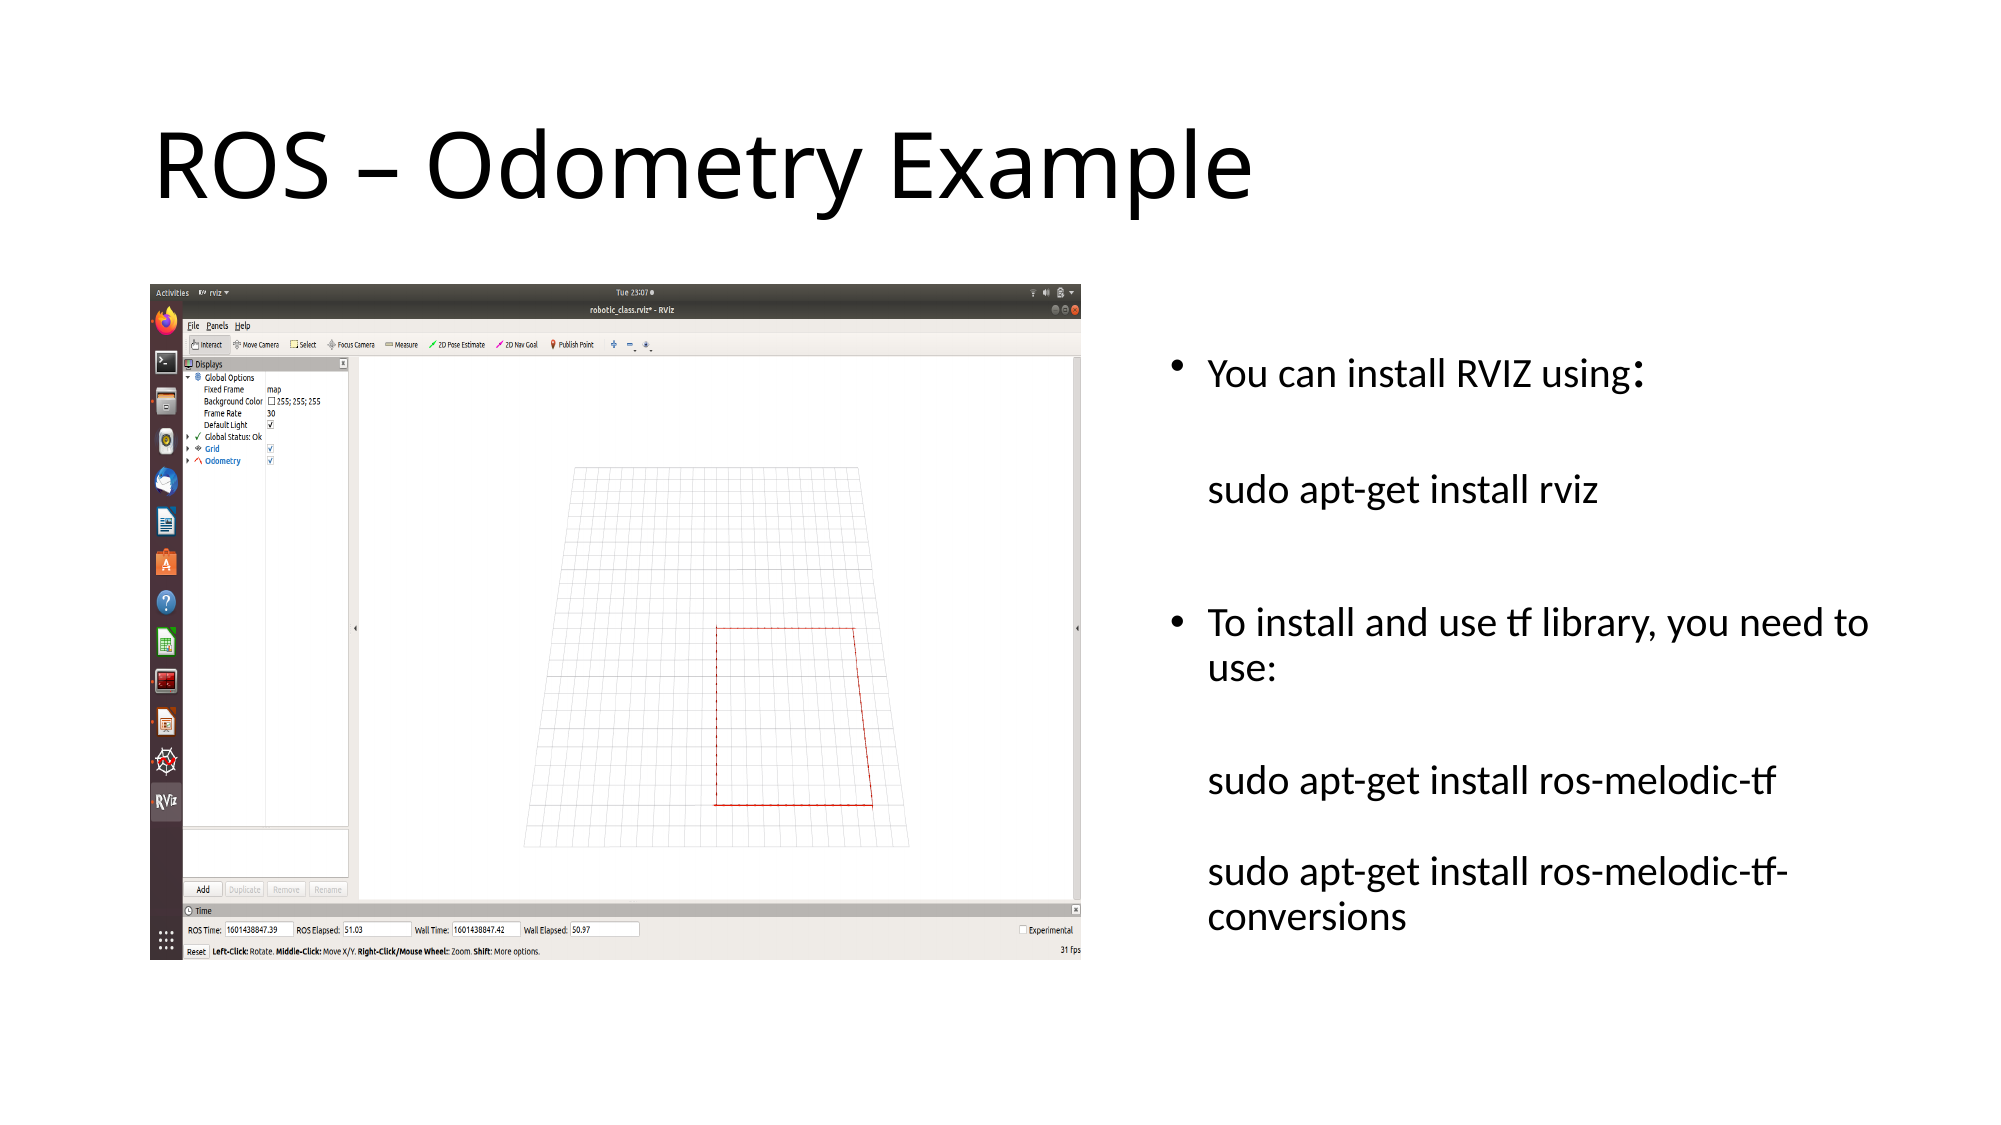

# ROS – Odometry Example
You can install RVIZ using:
sudo apt-get install rviz
To install and use tf library, you need to use:
sudo apt-get install ros-melodic-tf
sudo apt-get install ros-melodic-tf-conversions